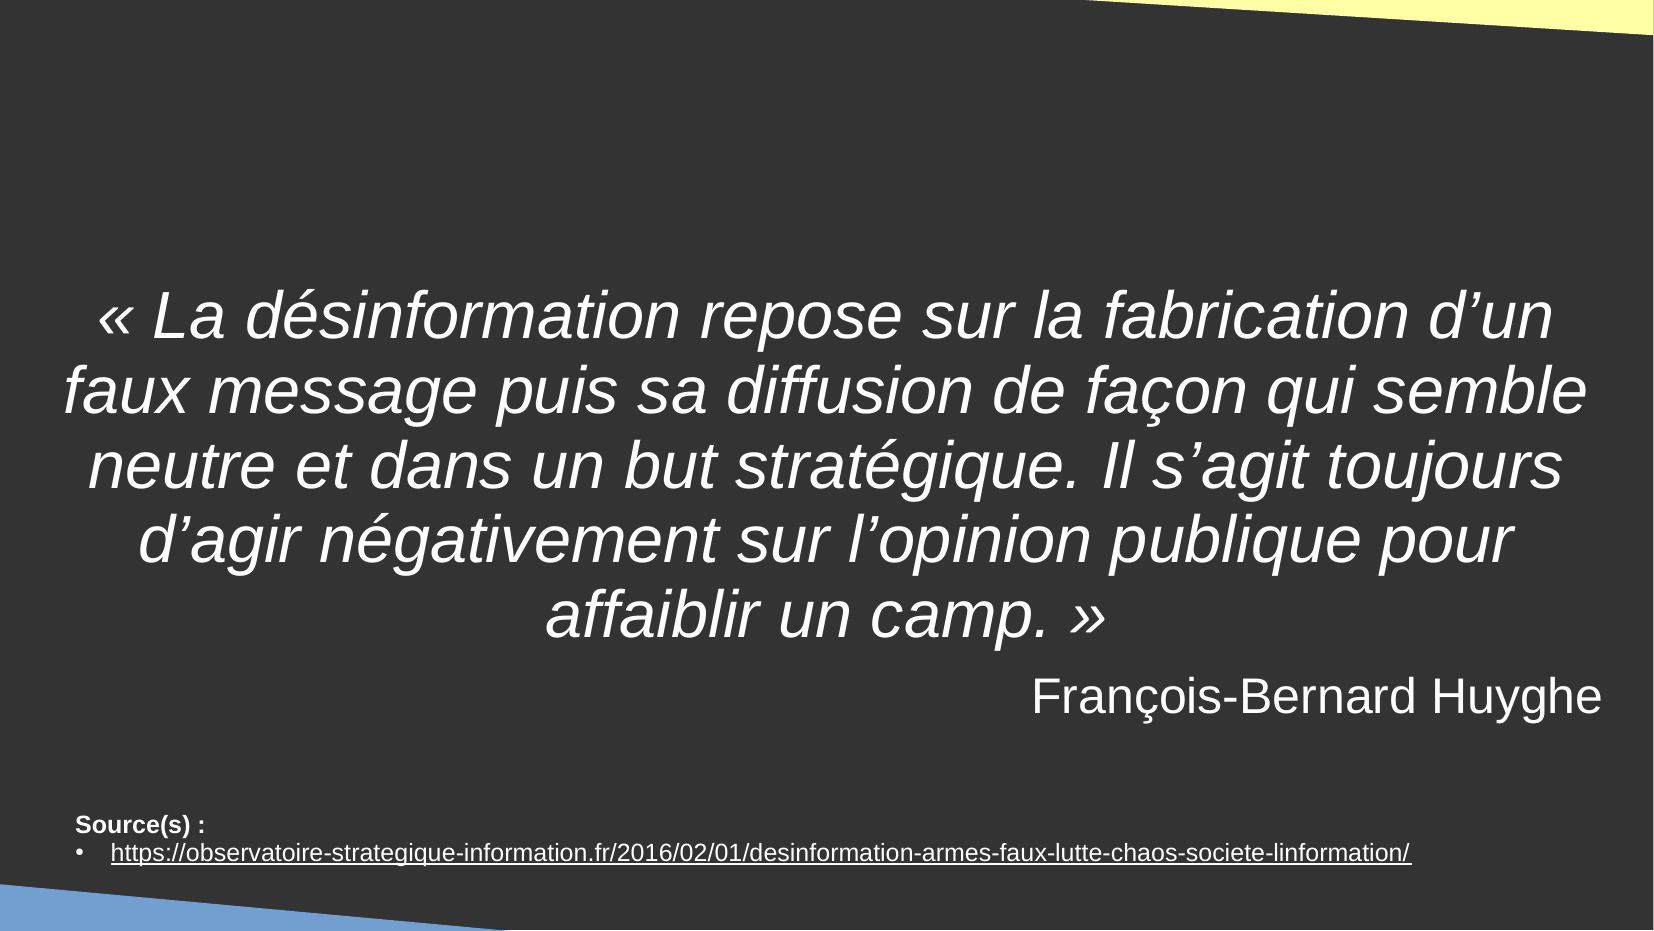

# « La désinformation repose sur la fabrication d’un faux message puis sa diffusion de façon qui semble neutre et dans un but stratégique. Il s’agit toujours d’agir négativement sur l’opinion publique pour affaiblir un camp. »
François-Bernard Huyghe
Source(s) :
https://observatoire-strategique-information.fr/2016/02/01/desinformation-armes-faux-lutte-chaos-societe-linformation/